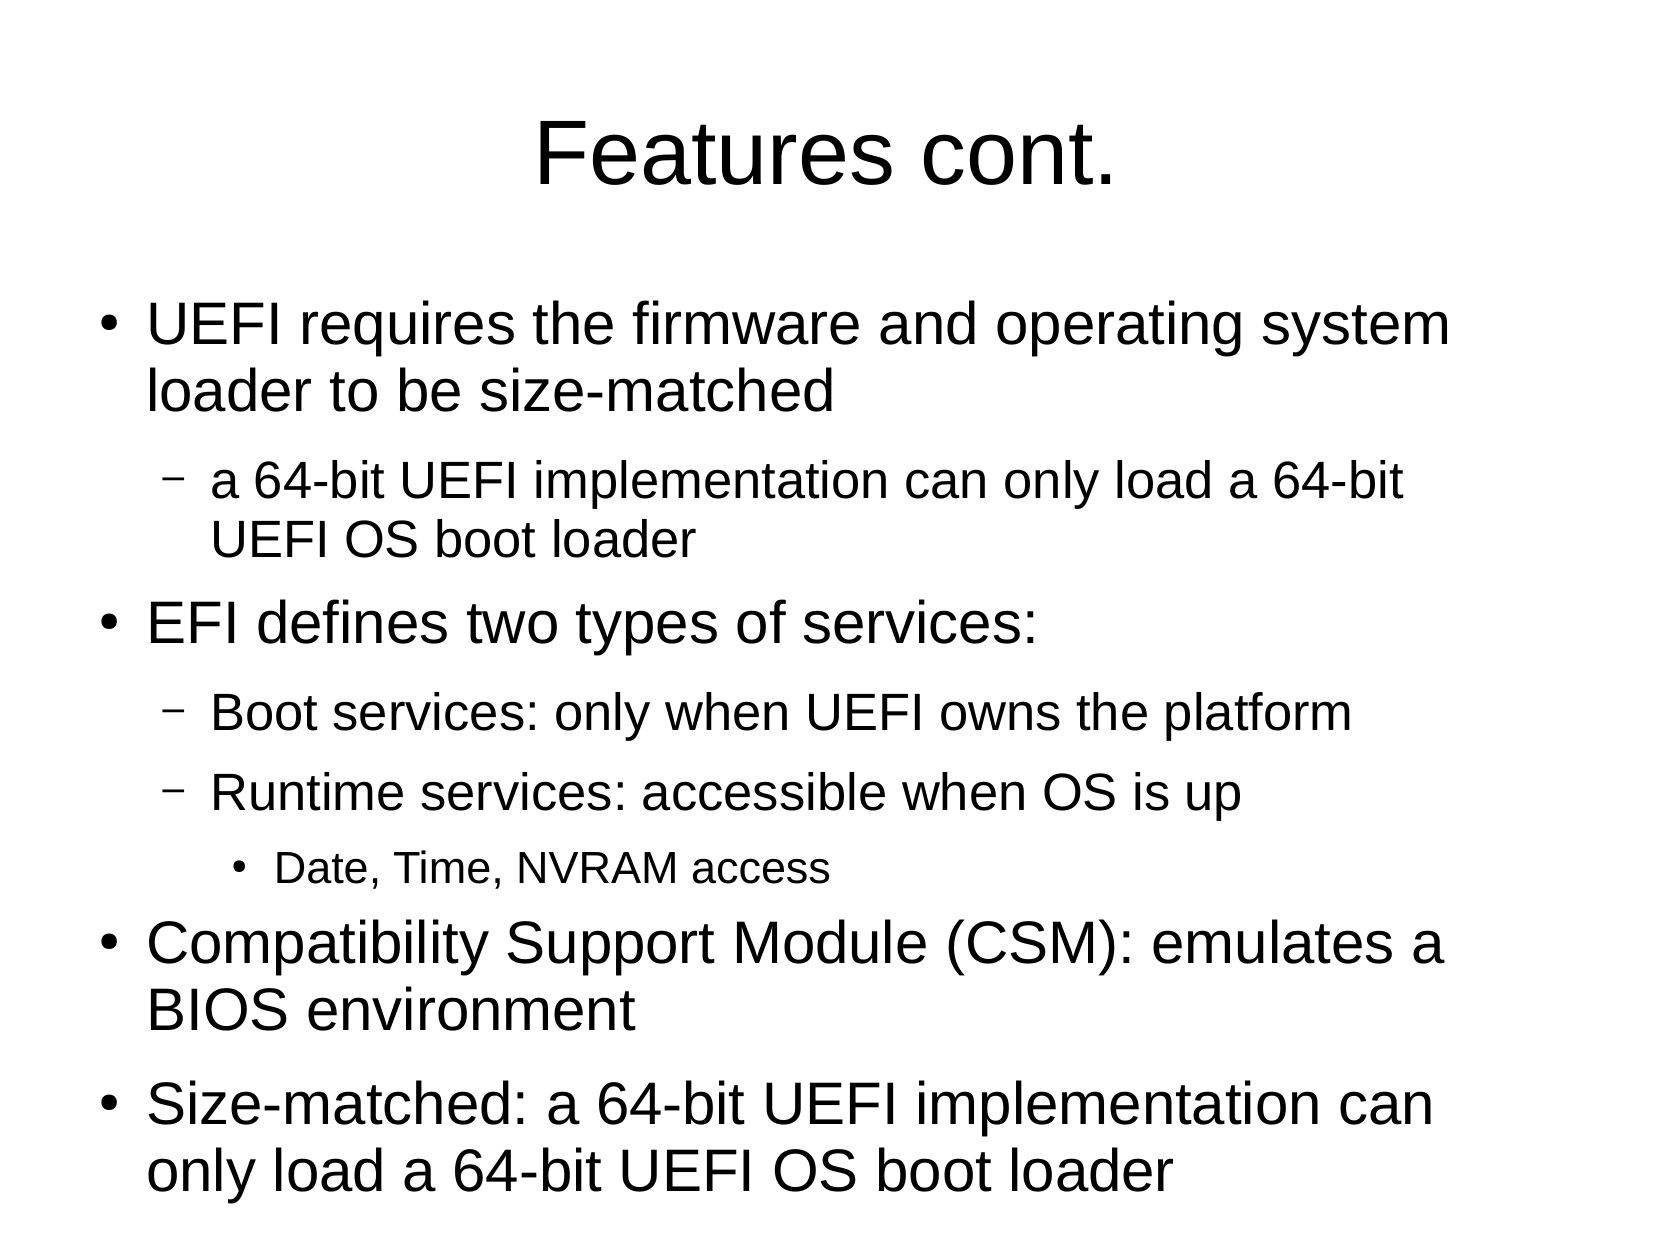

# Features cont.
UEFI requires the firmware and operating system loader to be size-matched
a 64-bit UEFI implementation can only load a 64-bit UEFI OS boot loader
EFI defines two types of services:
Boot services: only when UEFI owns the platform
Runtime services: accessible when OS is up
Date, Time, NVRAM access
Compatibility Support Module (CSM): emulates a BIOS environment
Size-matched: a 64-bit UEFI implementation can only load a 64-bit UEFI OS boot loader